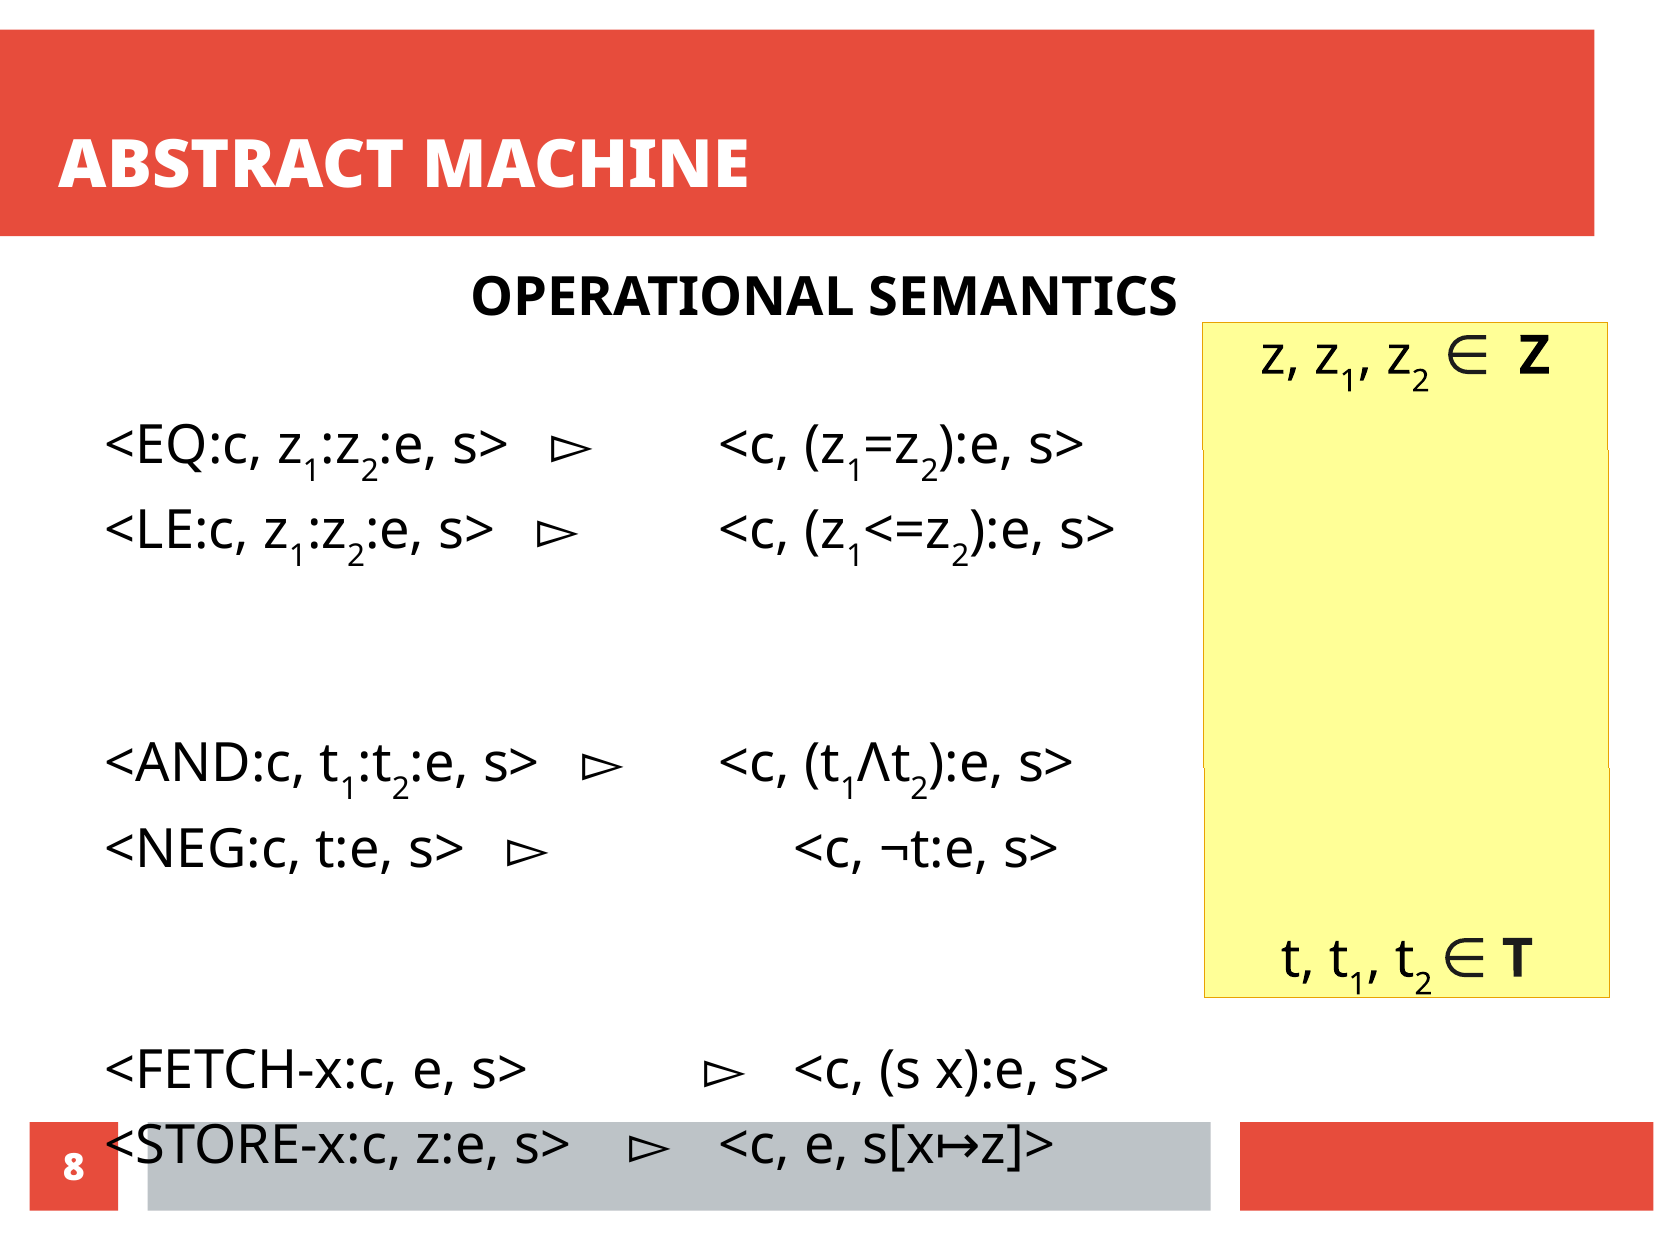

# ABSTRACT MACHINE
OPERATIONAL SEMANTICS
<EQ:c, z1:z2:e, s> ▻ 		 <c, (z1=z2):e, s>
<LE:c, z1:z2:e, s> ▻		 <c, (z1<=z2):e, s>
<AND:c, t1:t2:e, s> ▻		 <c, (t1Ʌt2):e, s>
<NEG:c, t:e, s> ▻ 			 <c, ¬t:e, s>
<FETCH-x:c, e, s> 		▻ 	 <c, (s x):e, s>
<STORE-x:c, z:e, s> 	▻	 <c, e, s[x↦z]>
z, z1, z2 ∈ Z
t, t1, t2 ∈ T
8